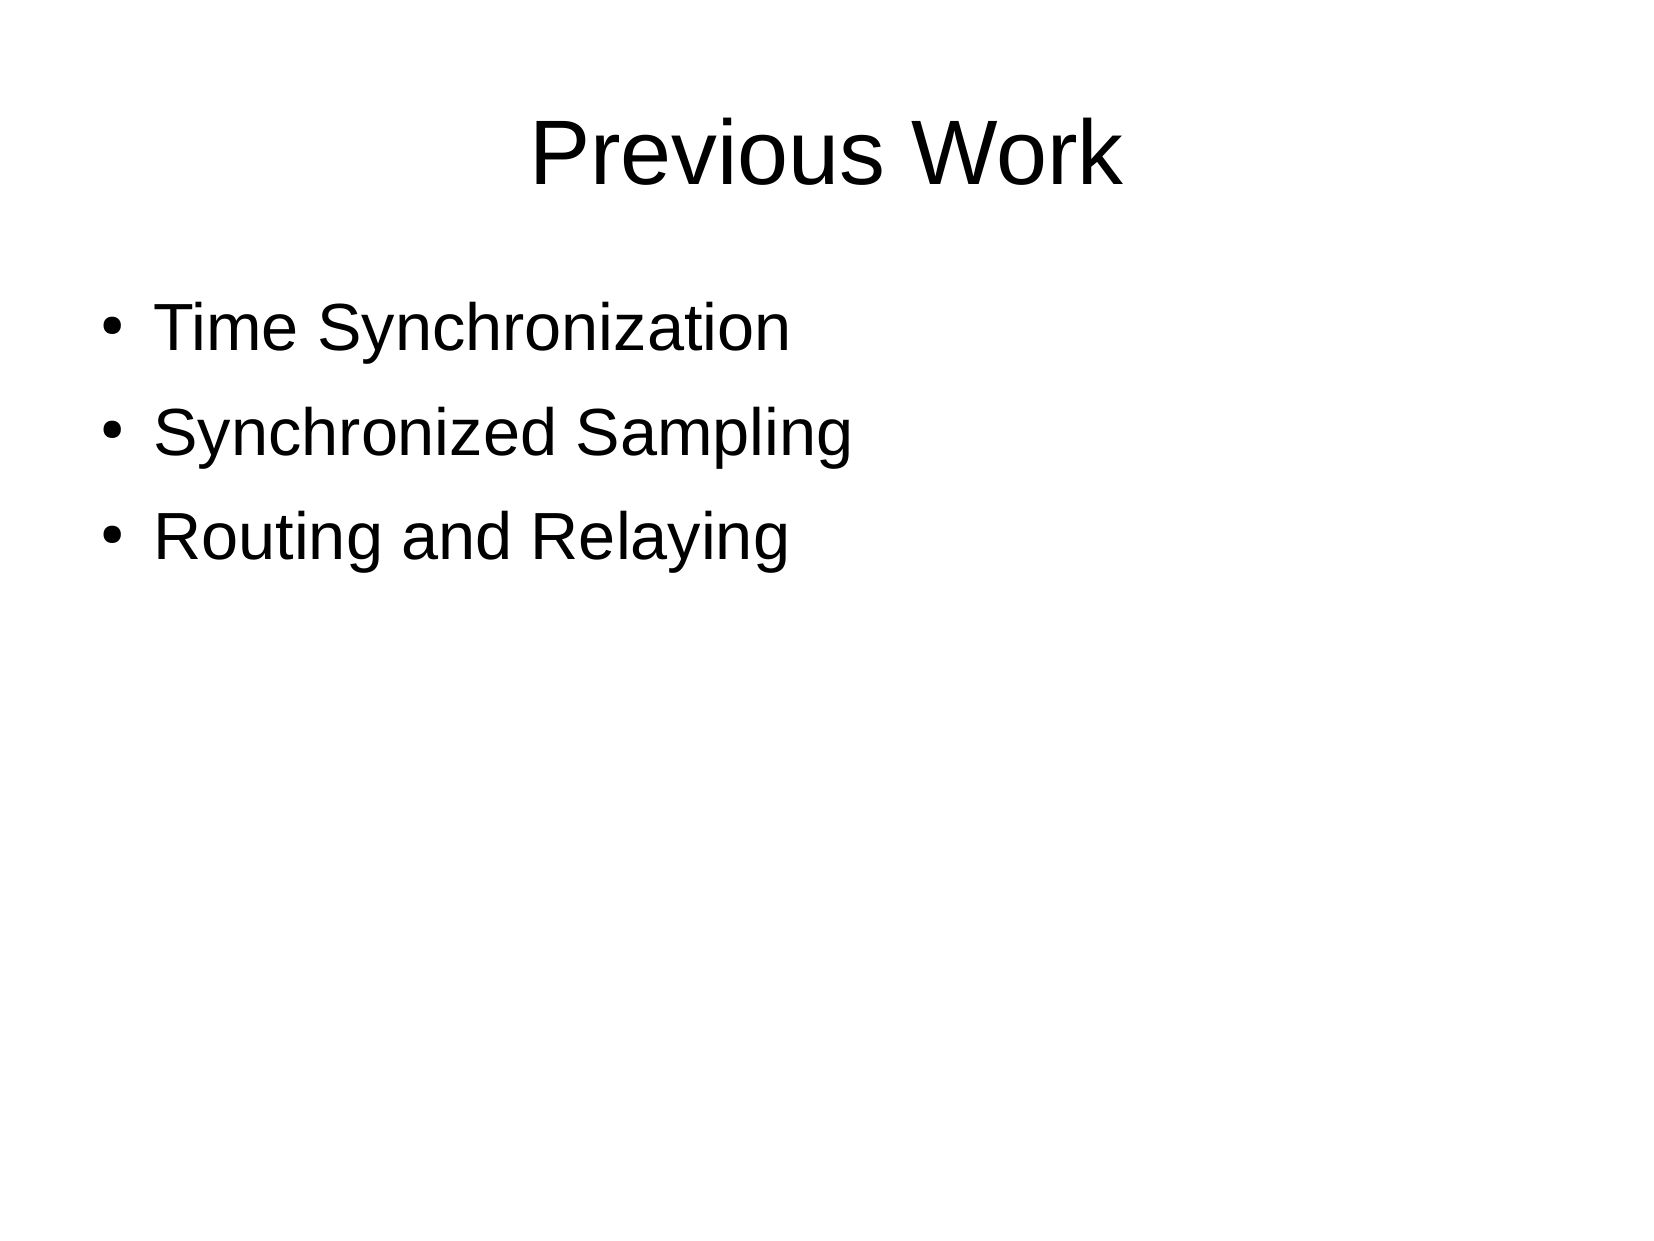

# Previous Work
Time Synchronization
Synchronized Sampling
Routing and Relaying